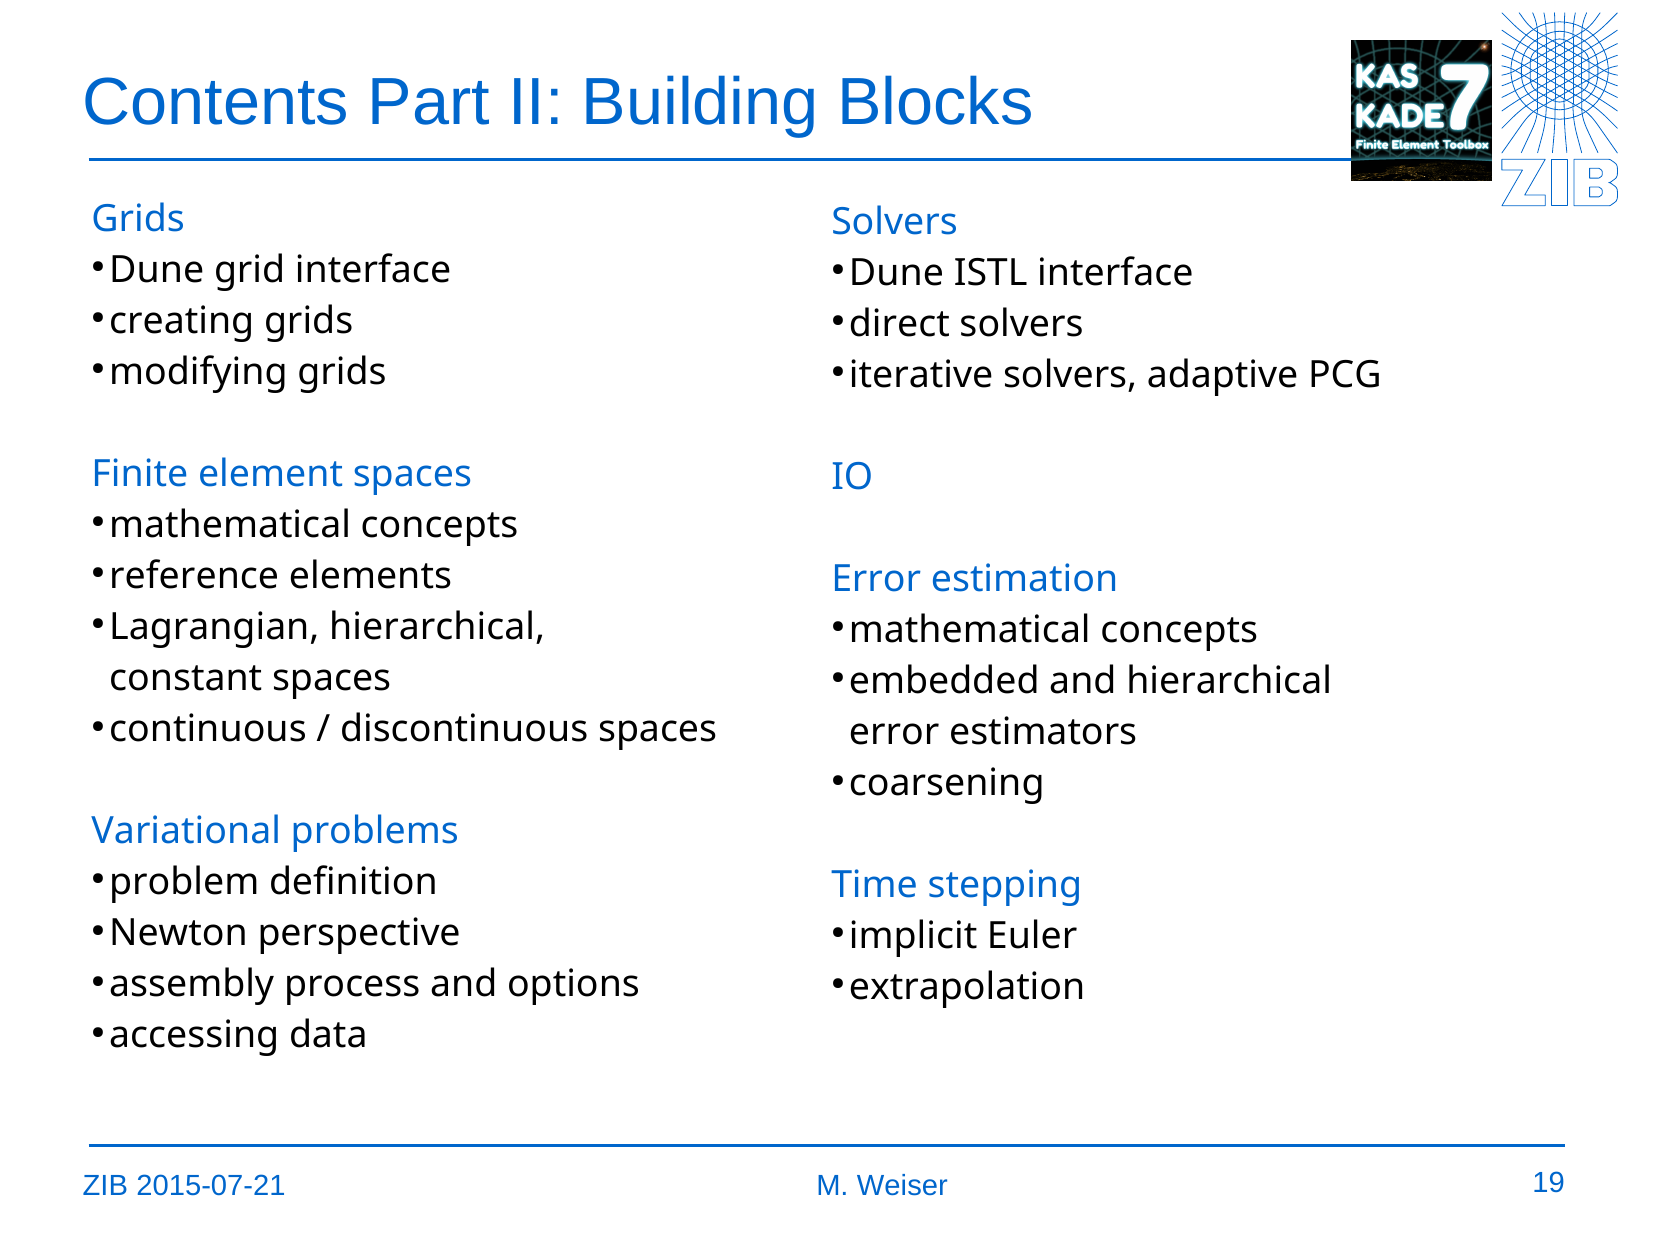

# Contents Part II: Building Blocks
Grids
Dune grid interface
creating grids
modifying grids
Finite element spaces
mathematical concepts
reference elements
Lagrangian, hierarchical,
constant spaces
continuous / discontinuous spaces
Variational problems
problem definition
Newton perspective
assembly process and options
accessing data
Solvers
Dune ISTL interface
direct solvers
iterative solvers, adaptive PCG
IO
Error estimation
mathematical concepts
embedded and hierarchical
error estimators
coarsening
Time stepping
implicit Euler
extrapolation
19
ZIB 2015-07-21
M. Weiser